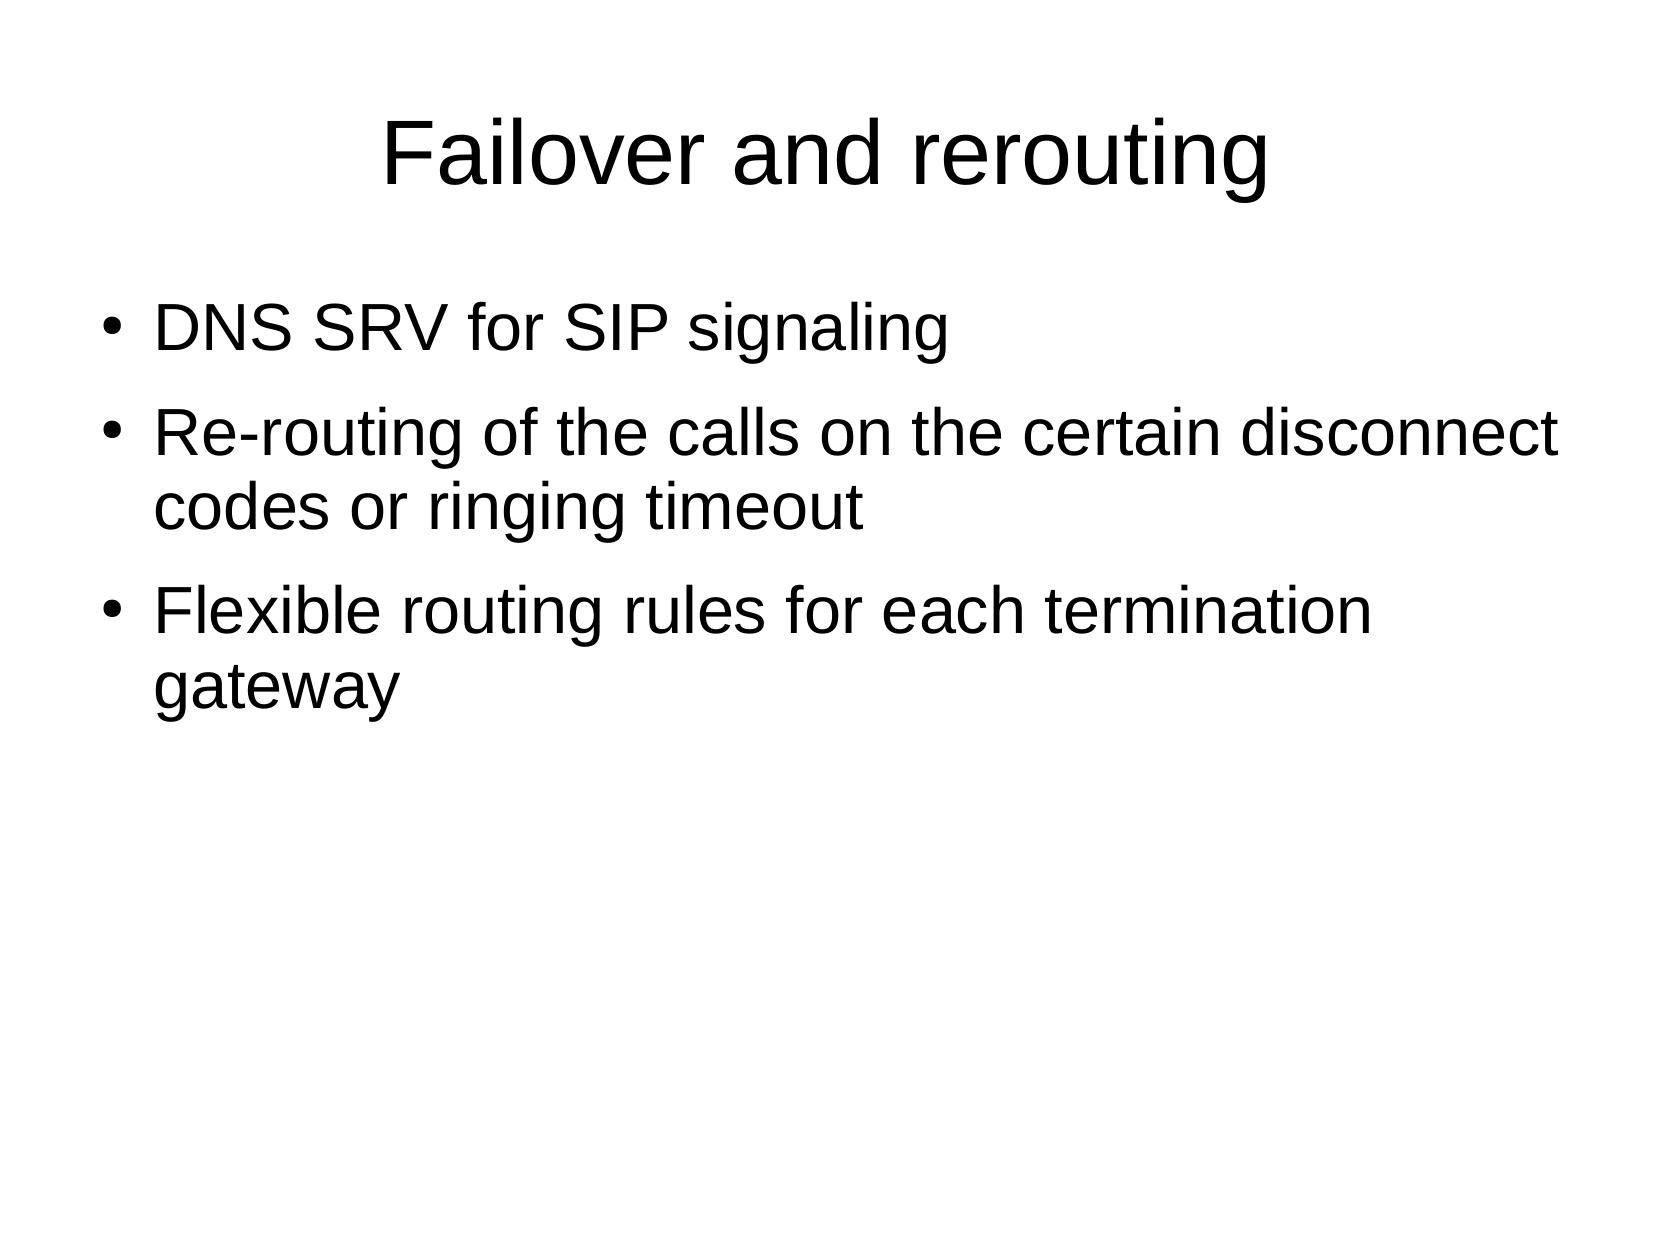

# Failover and rerouting
DNS SRV for SIP signaling
Re-routing of the calls on the certain disconnect codes or ringing timeout
Flexible routing rules for each termination gateway